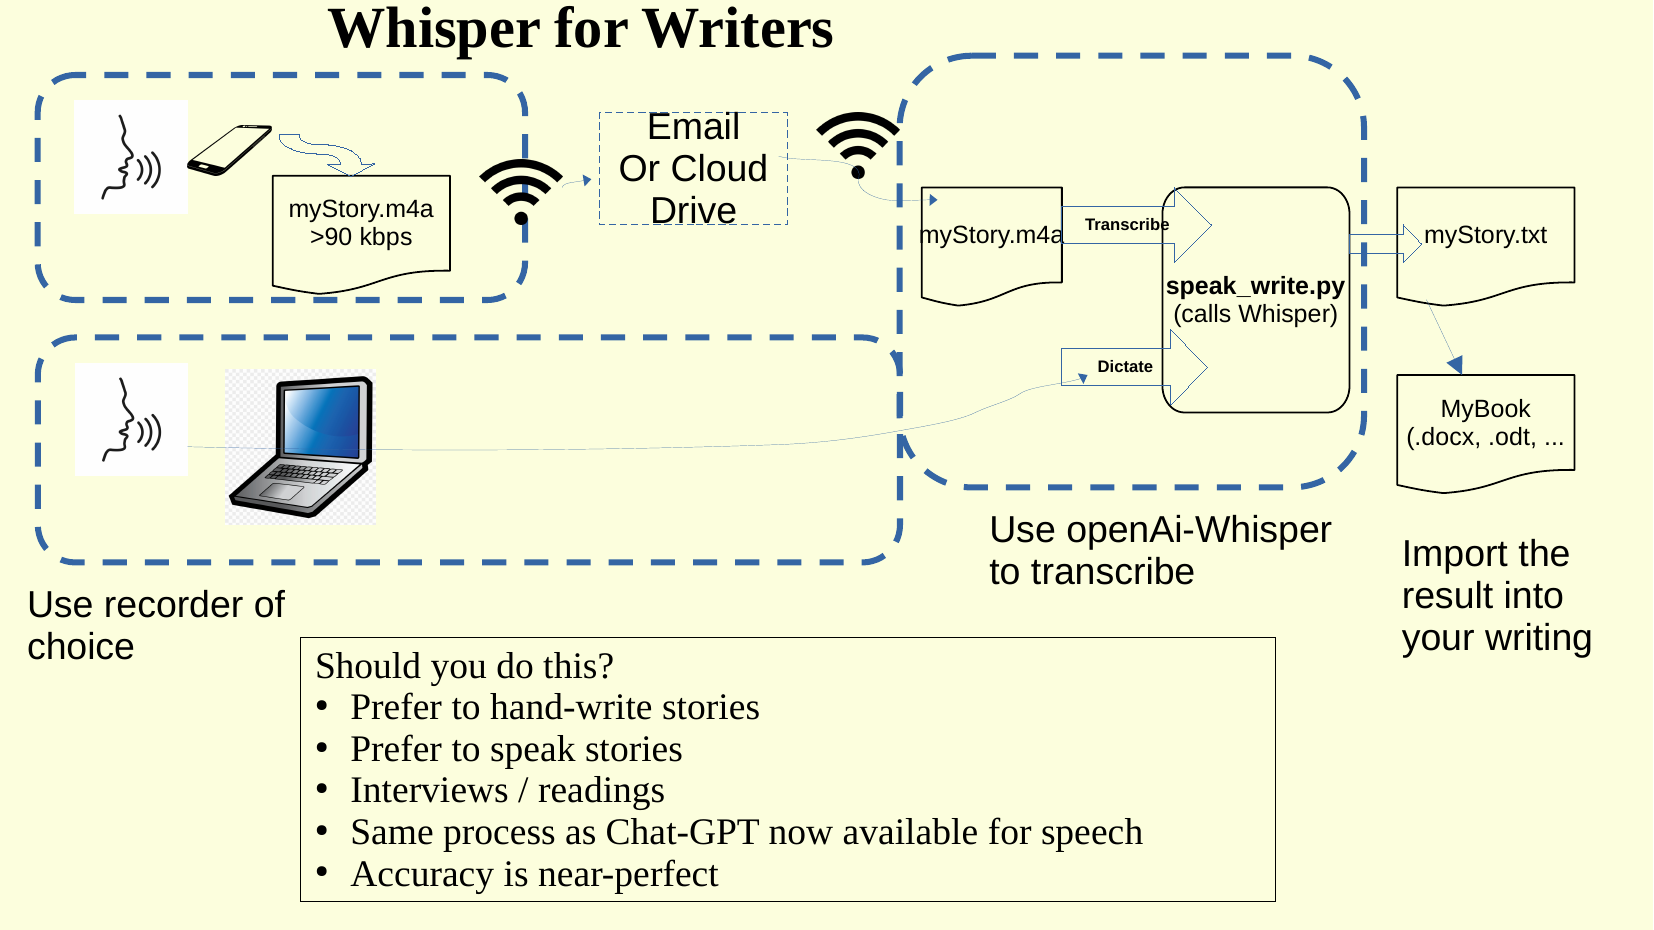

# Whisper for Writers
myStory.m4a
>90 kbps
Email
Or Cloud Drive
myStory.m4a
speak_write.py
(calls Whisper)
myStory.txt
Transcribe
Dictate
MyBook
(.docx, .odt, ...
Use openAi-Whisper to transcribe
Import the result into your writing
Use recorder of
choice
Should you do this?
Prefer to hand-write stories
Prefer to speak stories
Interviews / readings
Same process as Chat-GPT now available for speech
Accuracy is near-perfect